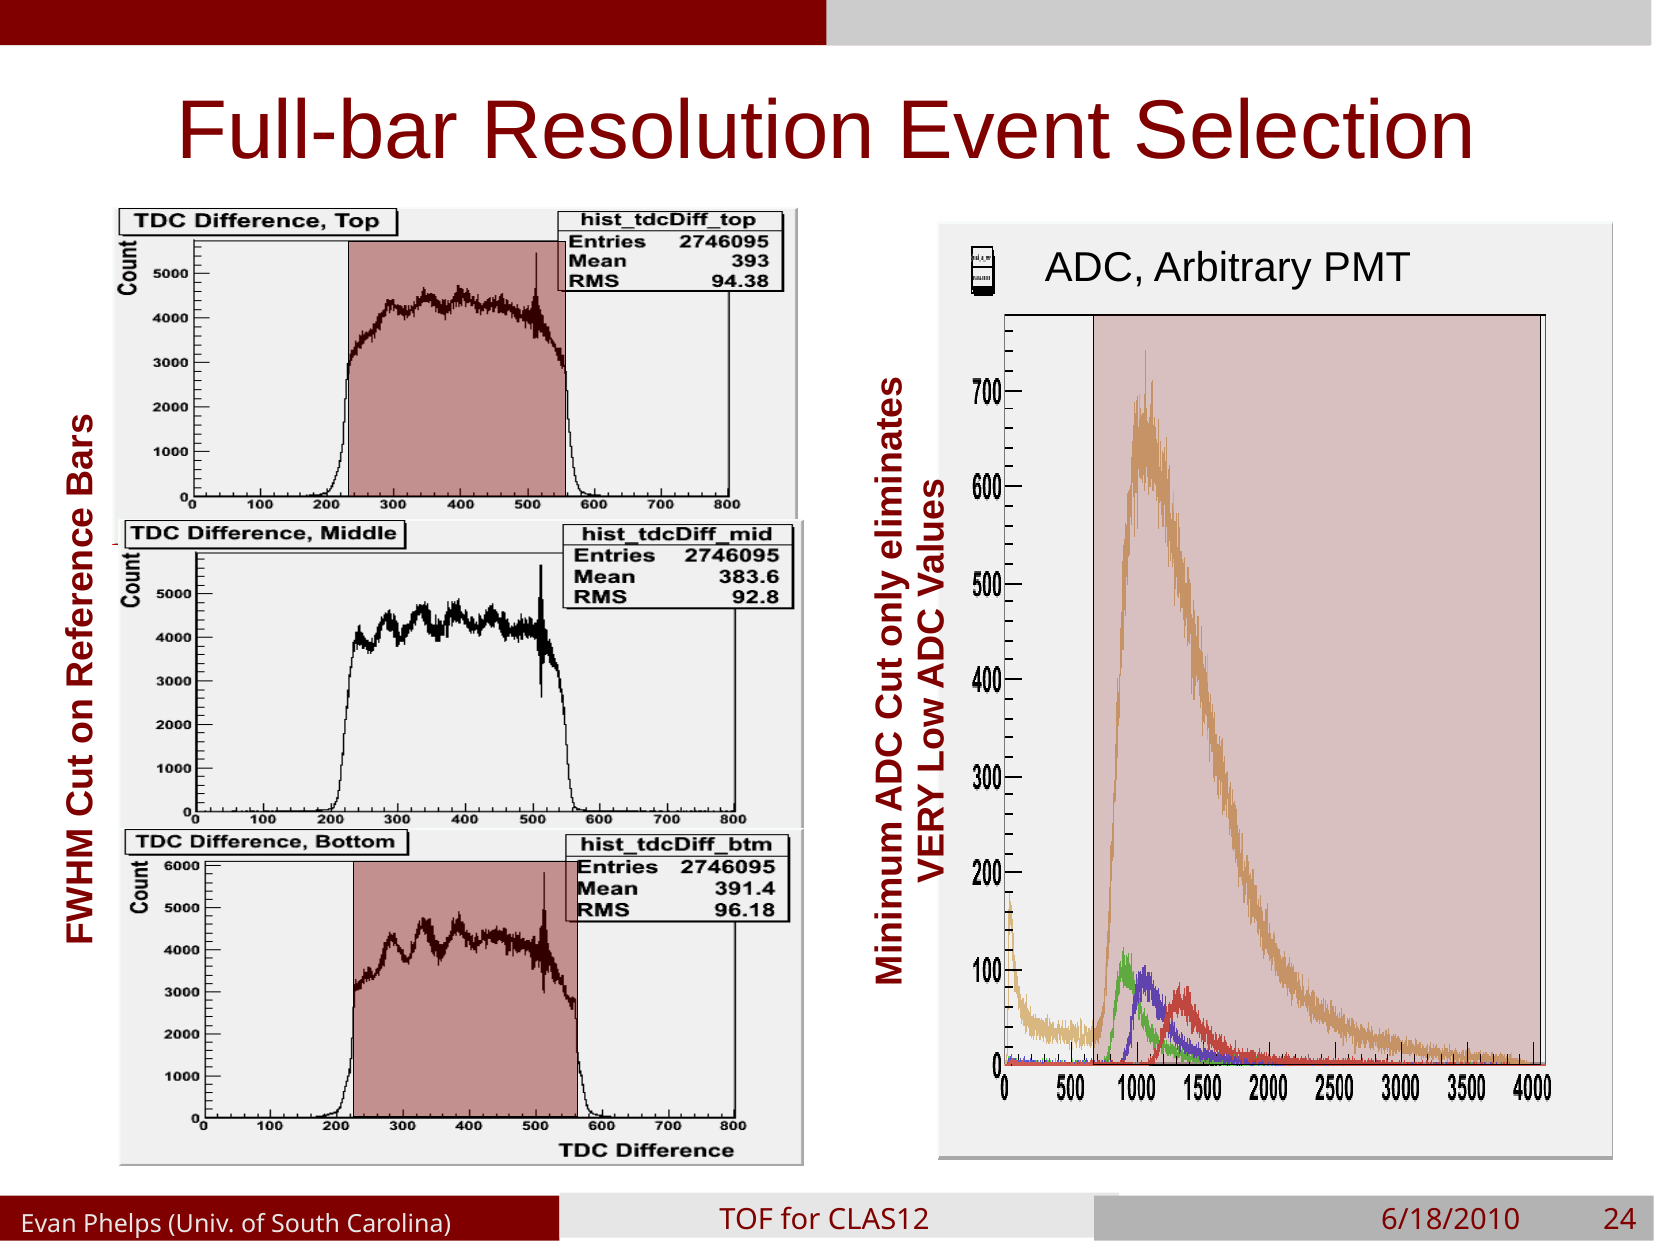

# Full-bar Resolution Event Selection
ADC, Arbitrary PMT
FWHM Cut on Reference Bars
Minimum ADC Cut only eliminates VERY Low ADC Values
TOF for CLAS12
24